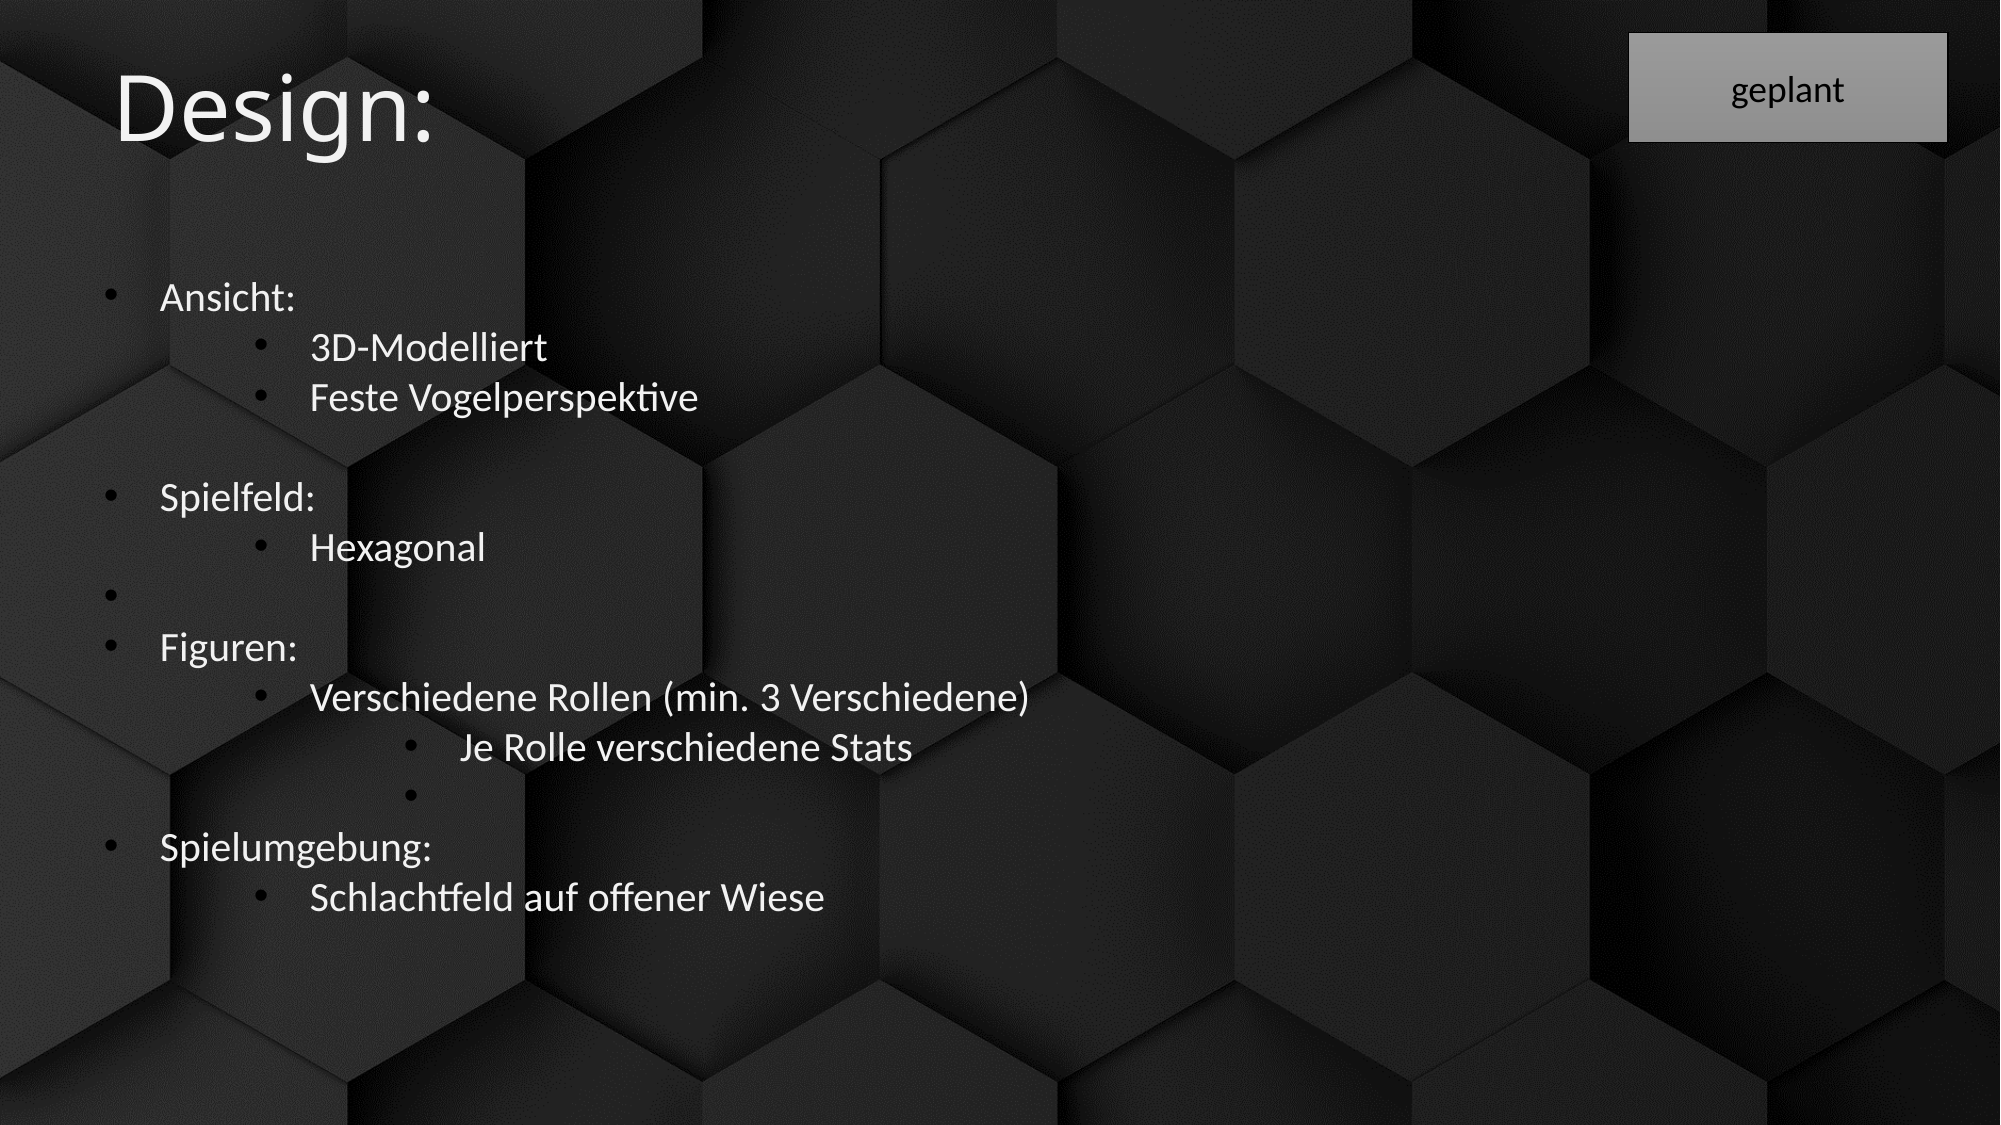

geplant
Design:
#
Ansicht:
3D-Modelliert
Feste Vogelperspektive
Spielfeld:
Hexagonal
Figuren:
Verschiedene Rollen (min. 3 Verschiedene)
Je Rolle verschiedene Stats
Spielumgebung:
Schlachtfeld auf offener Wiese